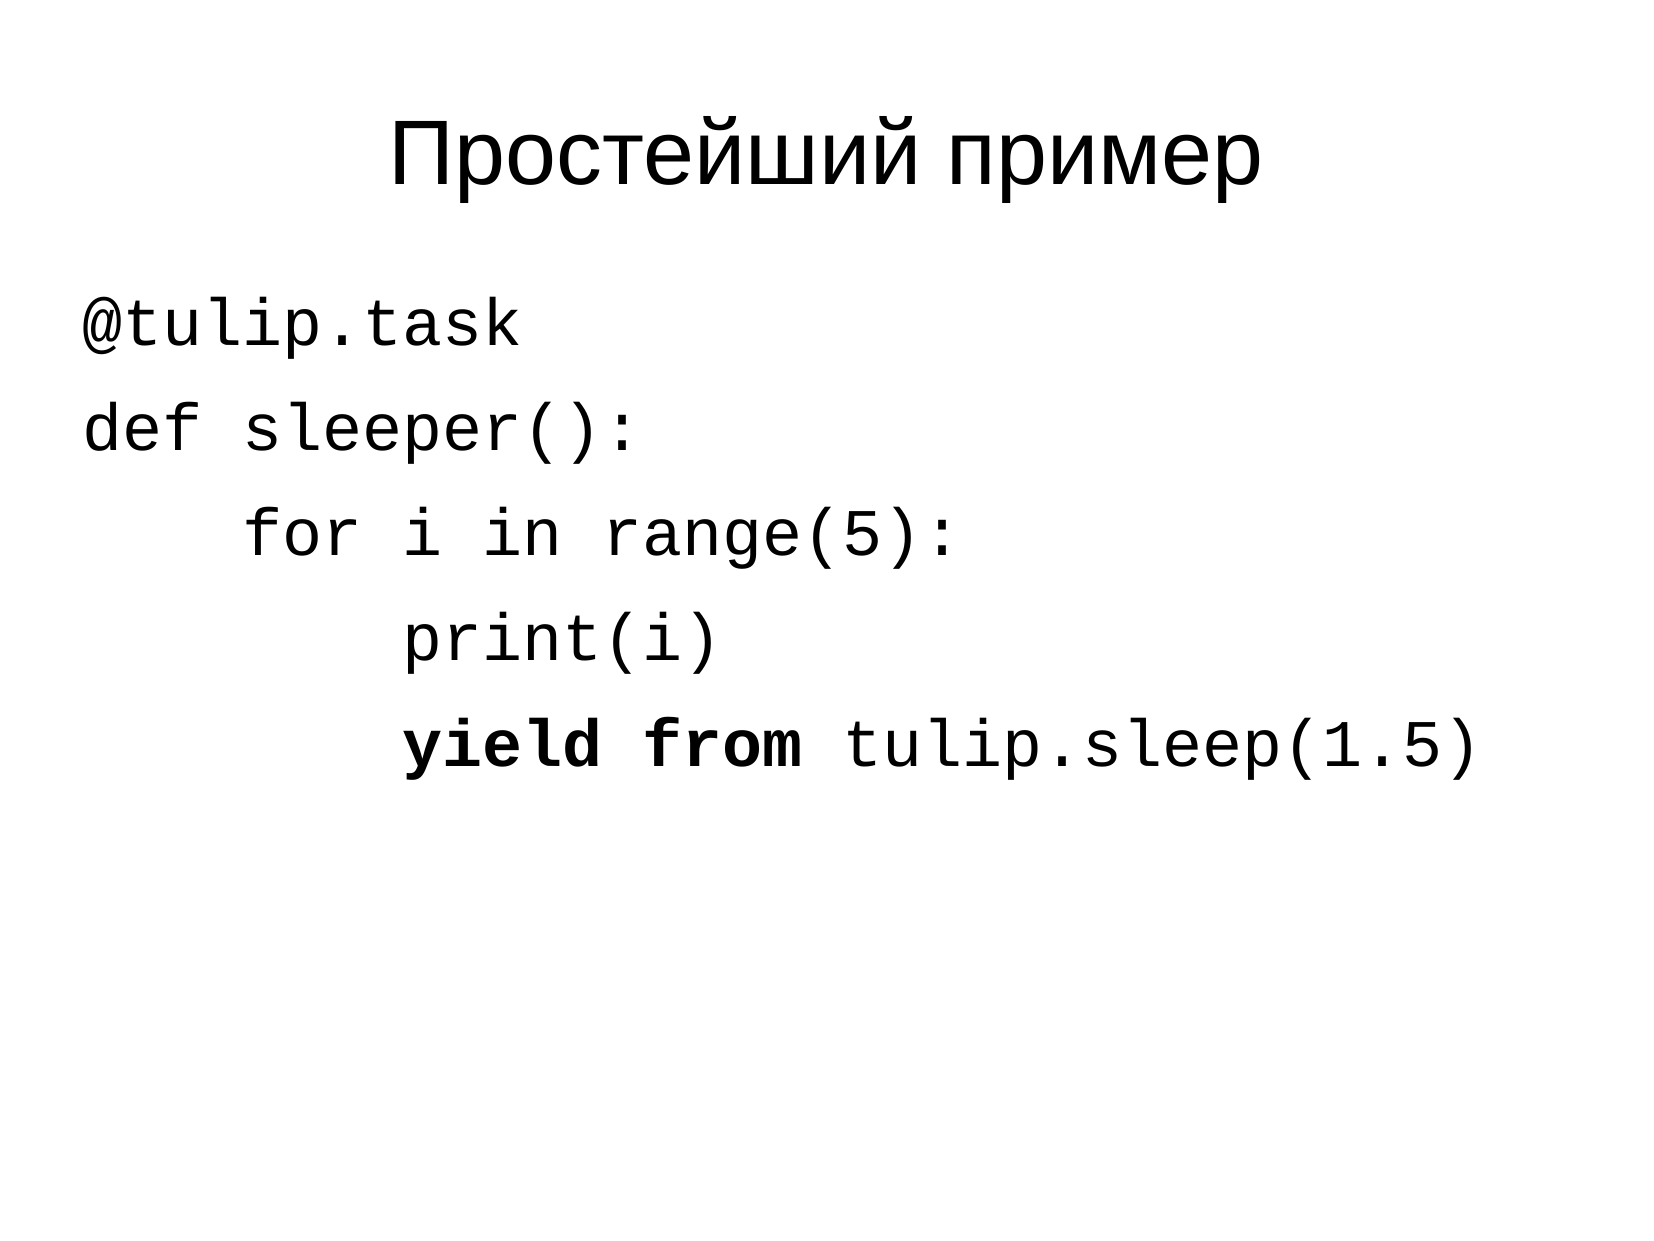

# Простейший пример
@tulip.task
def sleeper():
 for i in range(5):
 print(i)
 yield from tulip.sleep(1.5)